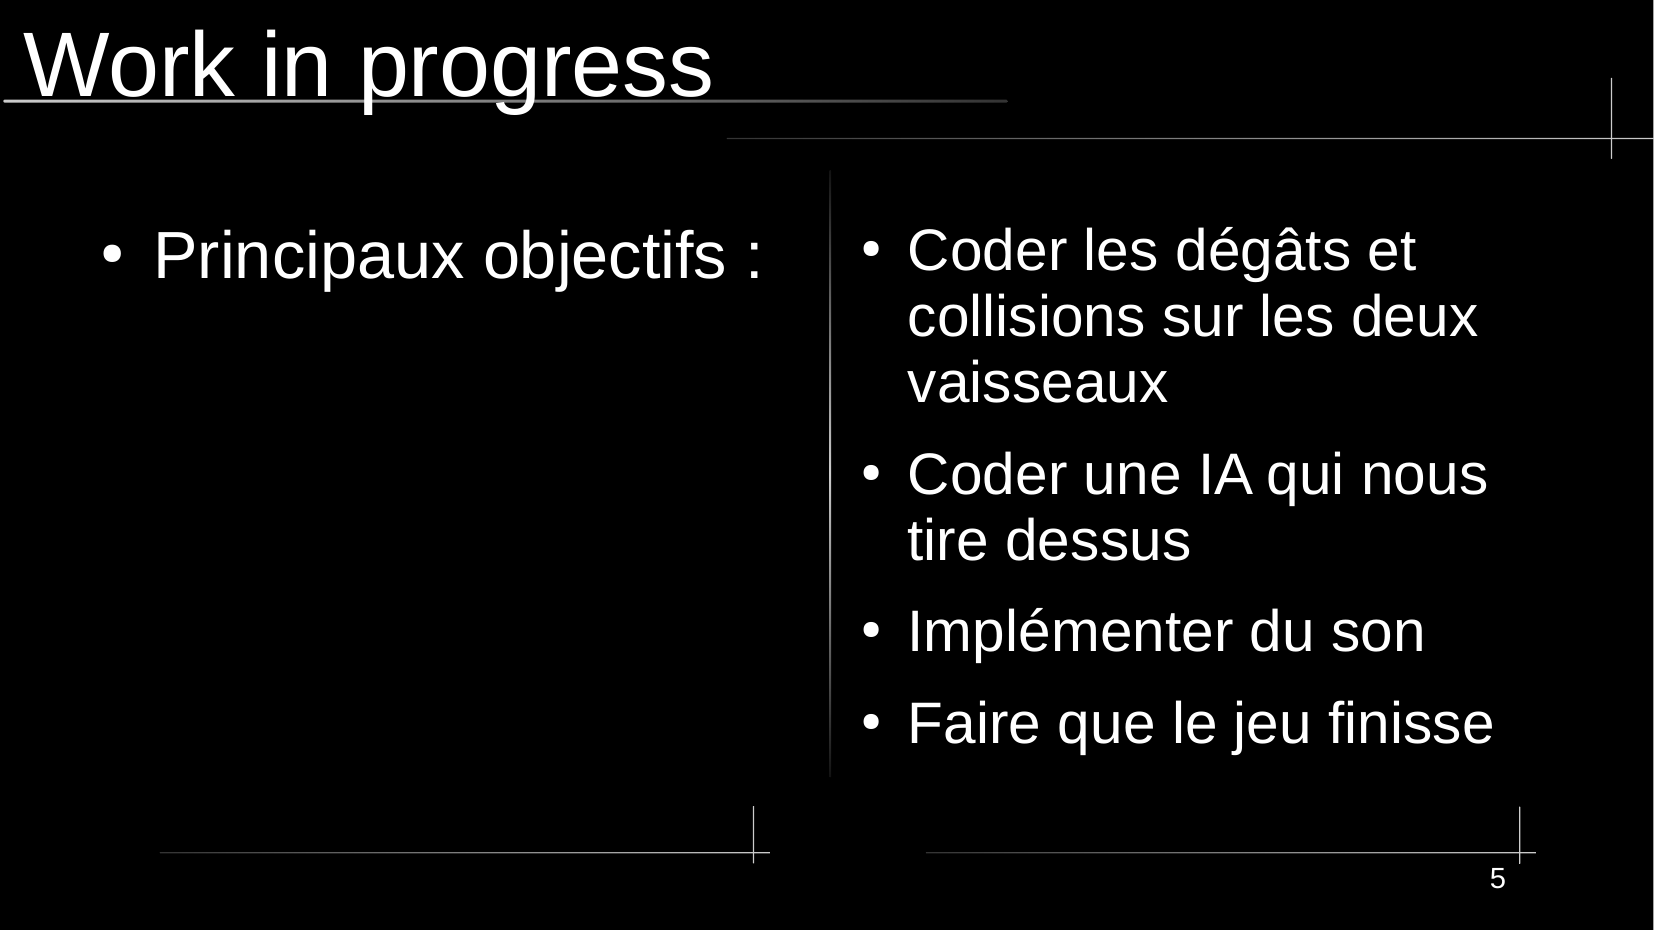

# Work in progress
Principaux objectifs :
Coder les dégâts et collisions sur les deux vaisseaux
Coder une IA qui nous tire dessus
Implémenter du son
Faire que le jeu finisse
5